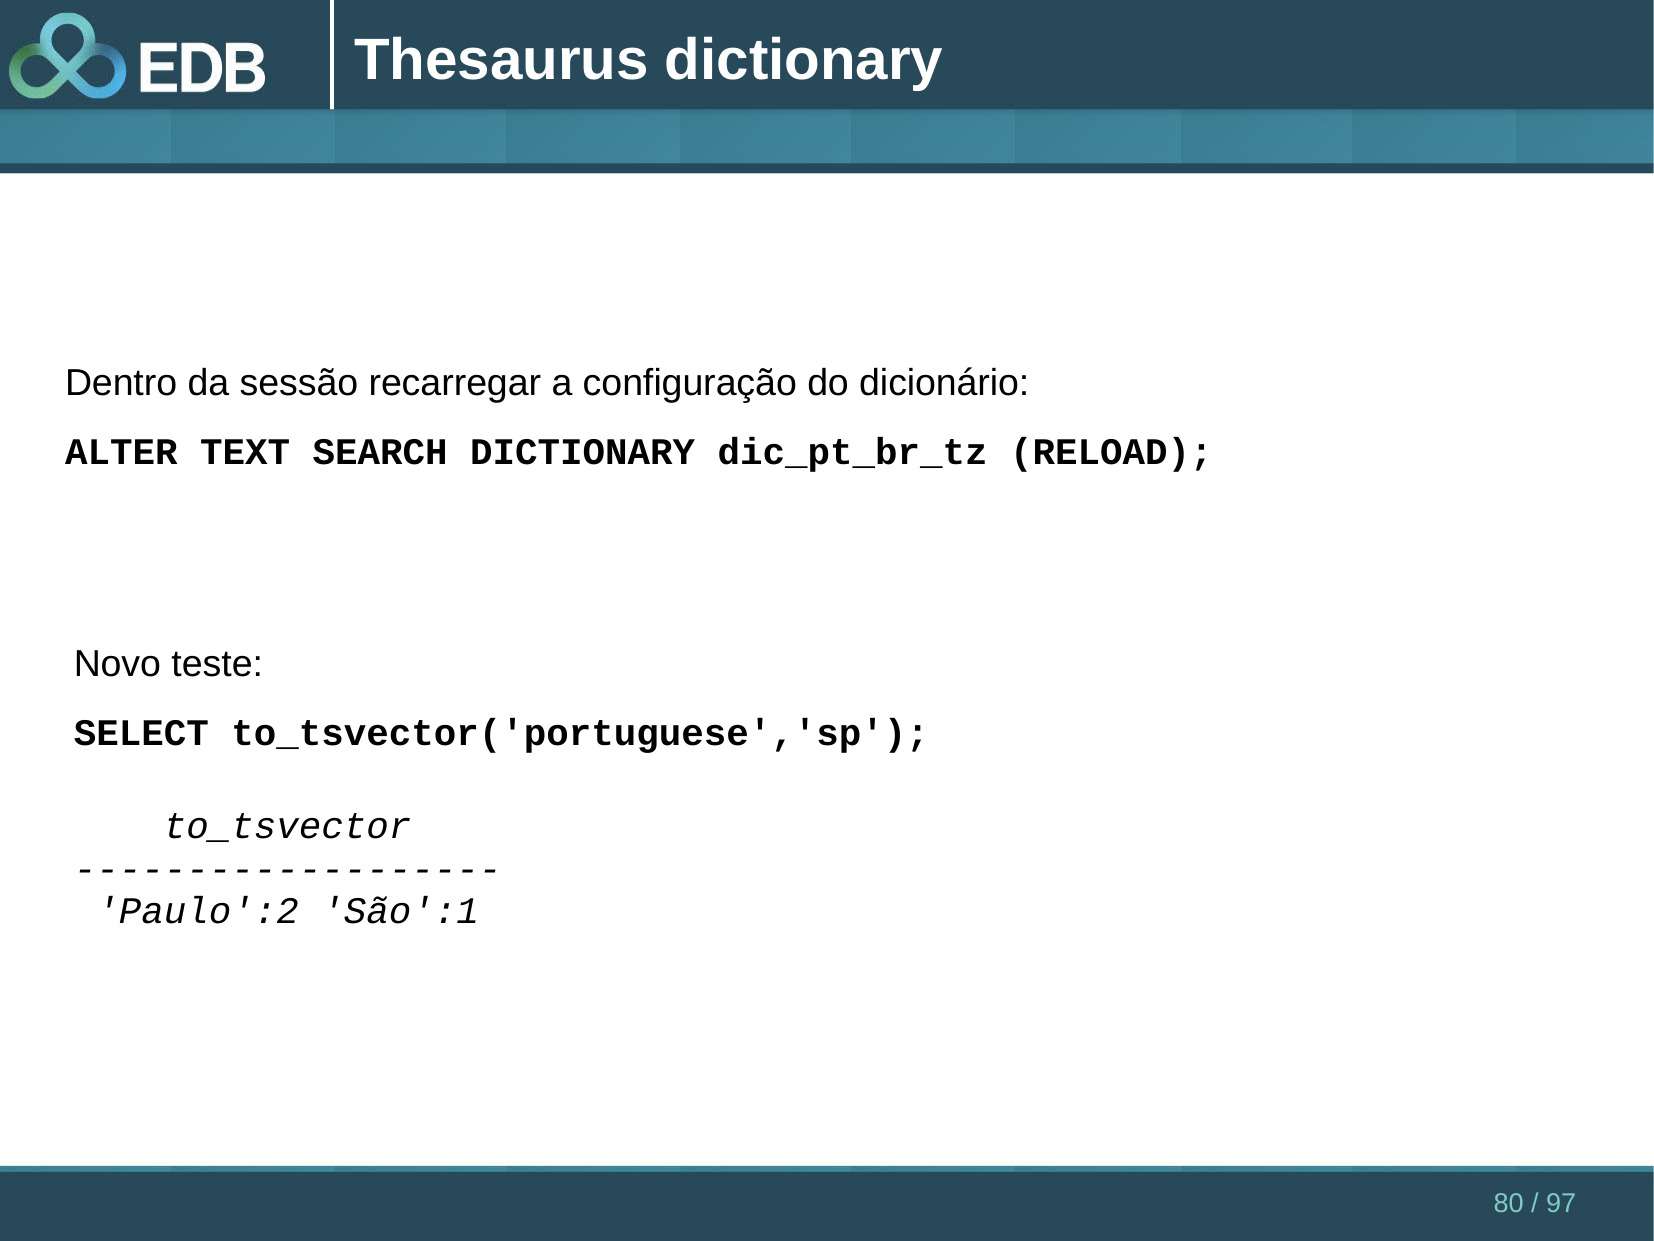

# Thesaurus dictionary
Dentro da sessão recarregar a configuração do dicionário:
ALTER TEXT SEARCH DICTIONARY dic_pt_br_tz (RELOAD);
Novo teste:
SELECT to_tsvector('portuguese','sp');
 to_tsvector
-------------------
 'Paulo':2 'São':1